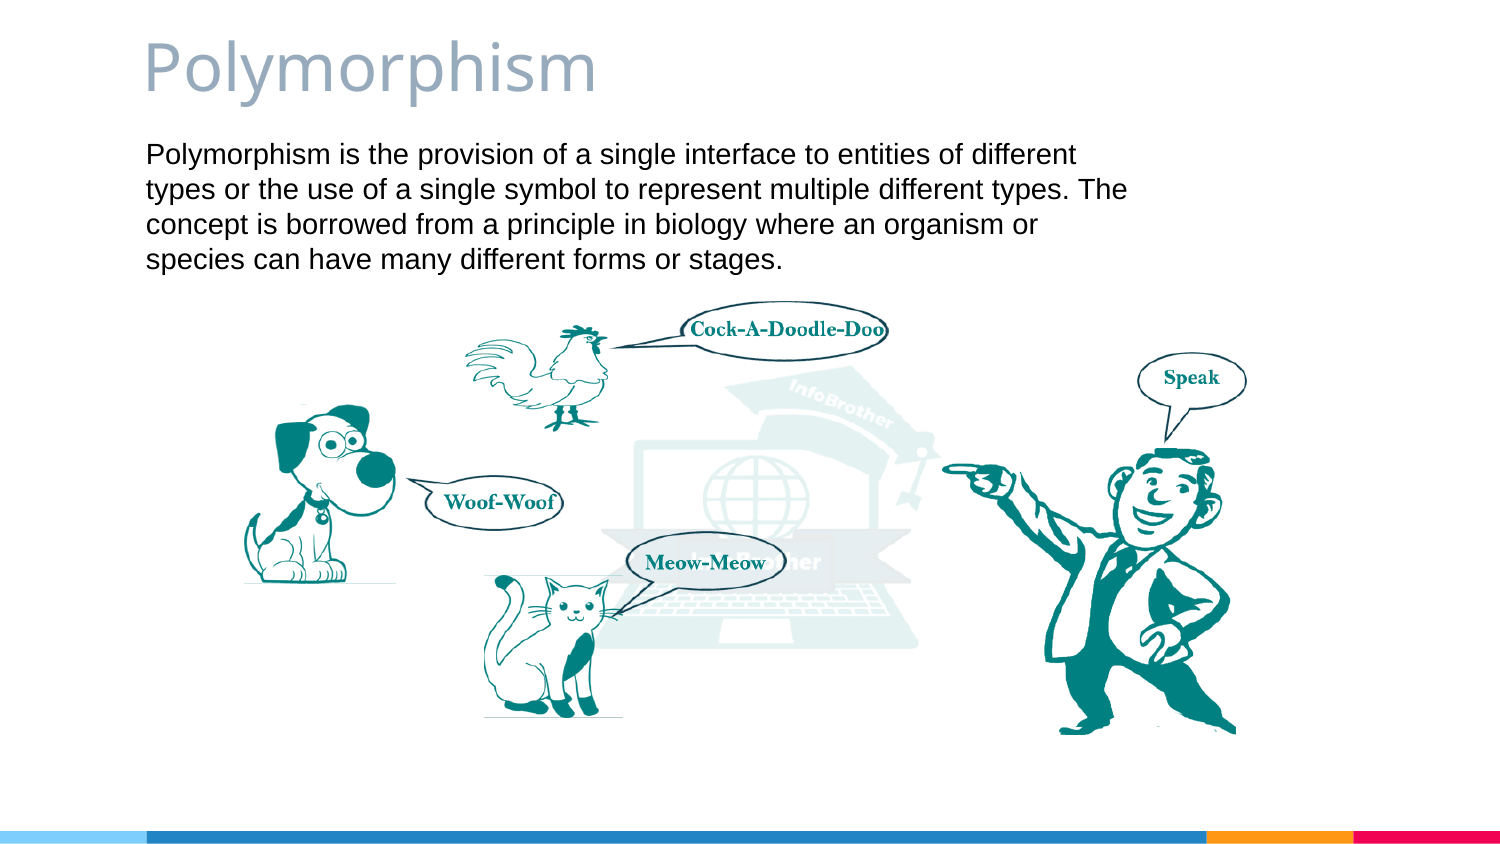

Polymorphism
# Polymorphism is the provision of a single interface to entities of different types or the use of a single symbol to represent multiple different types. The concept is borrowed from a principle in biology where an organism or species can have many different forms or stages.